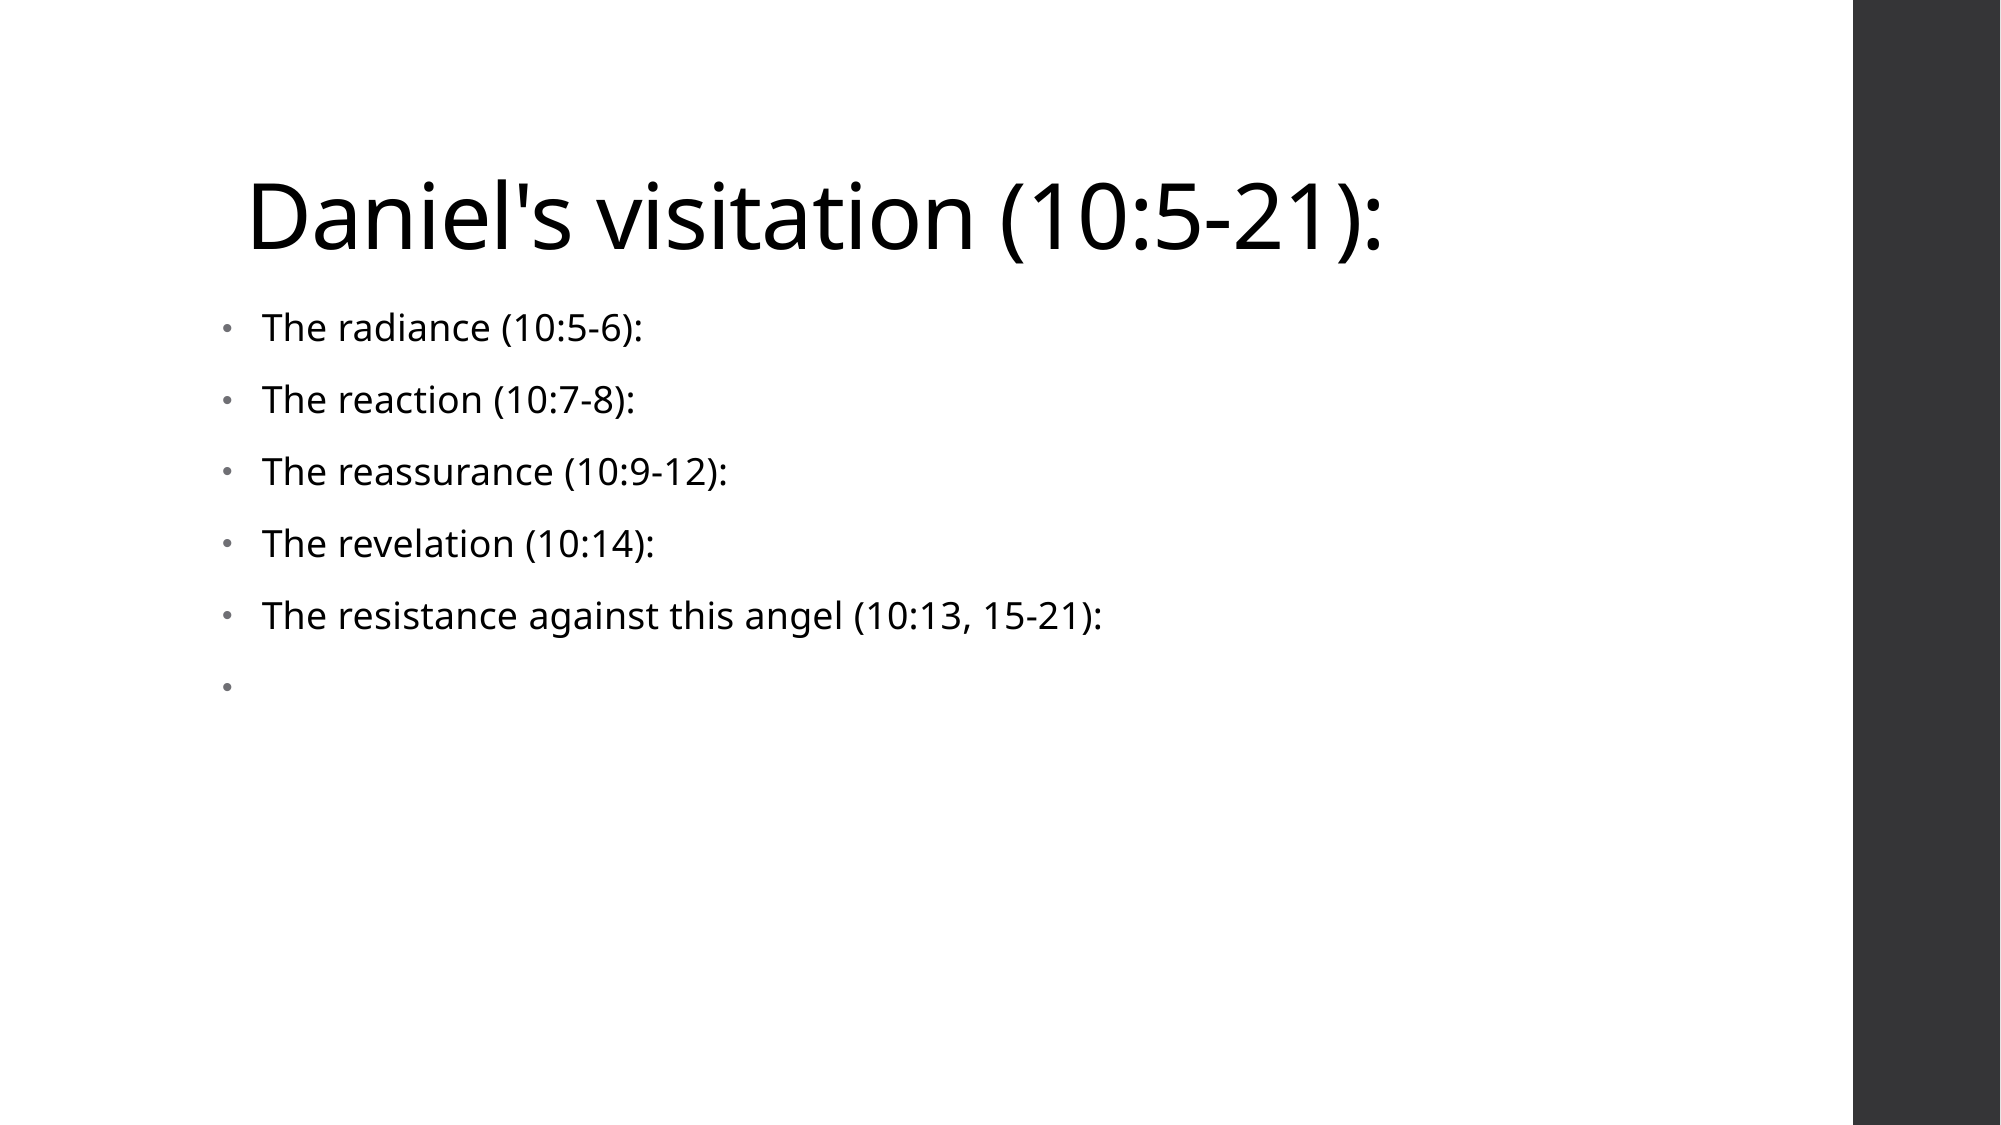

# Daniel's visitation (10:5-21):
 The radiance (10:5-6):
 The reaction (10:7-8):
 The reassurance (10:9-12):
 The revelation (10:14):
 The resistance against this angel (10:13, 15-21):